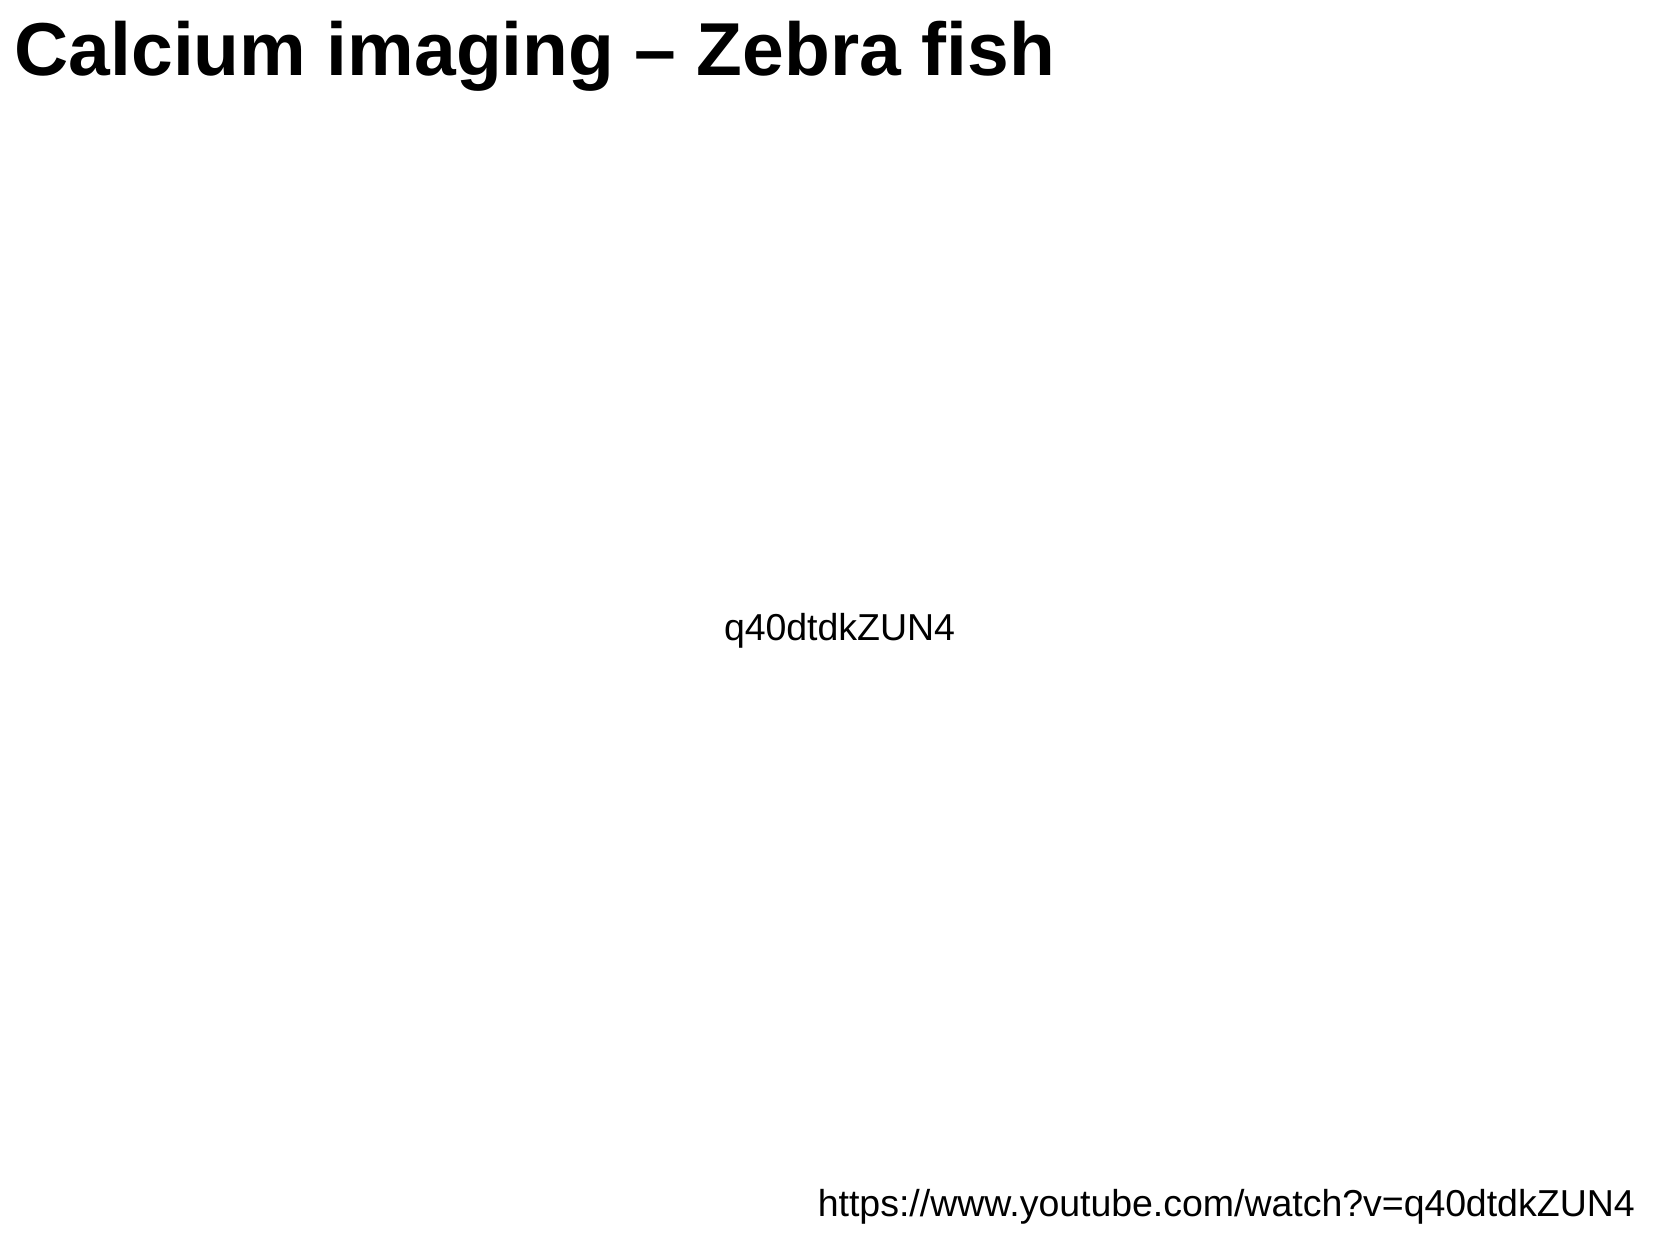

Calcium imaging – Zebra fish
#
q40dtdkZUN4
https://www.youtube.com/watch?v=q40dtdkZUN4